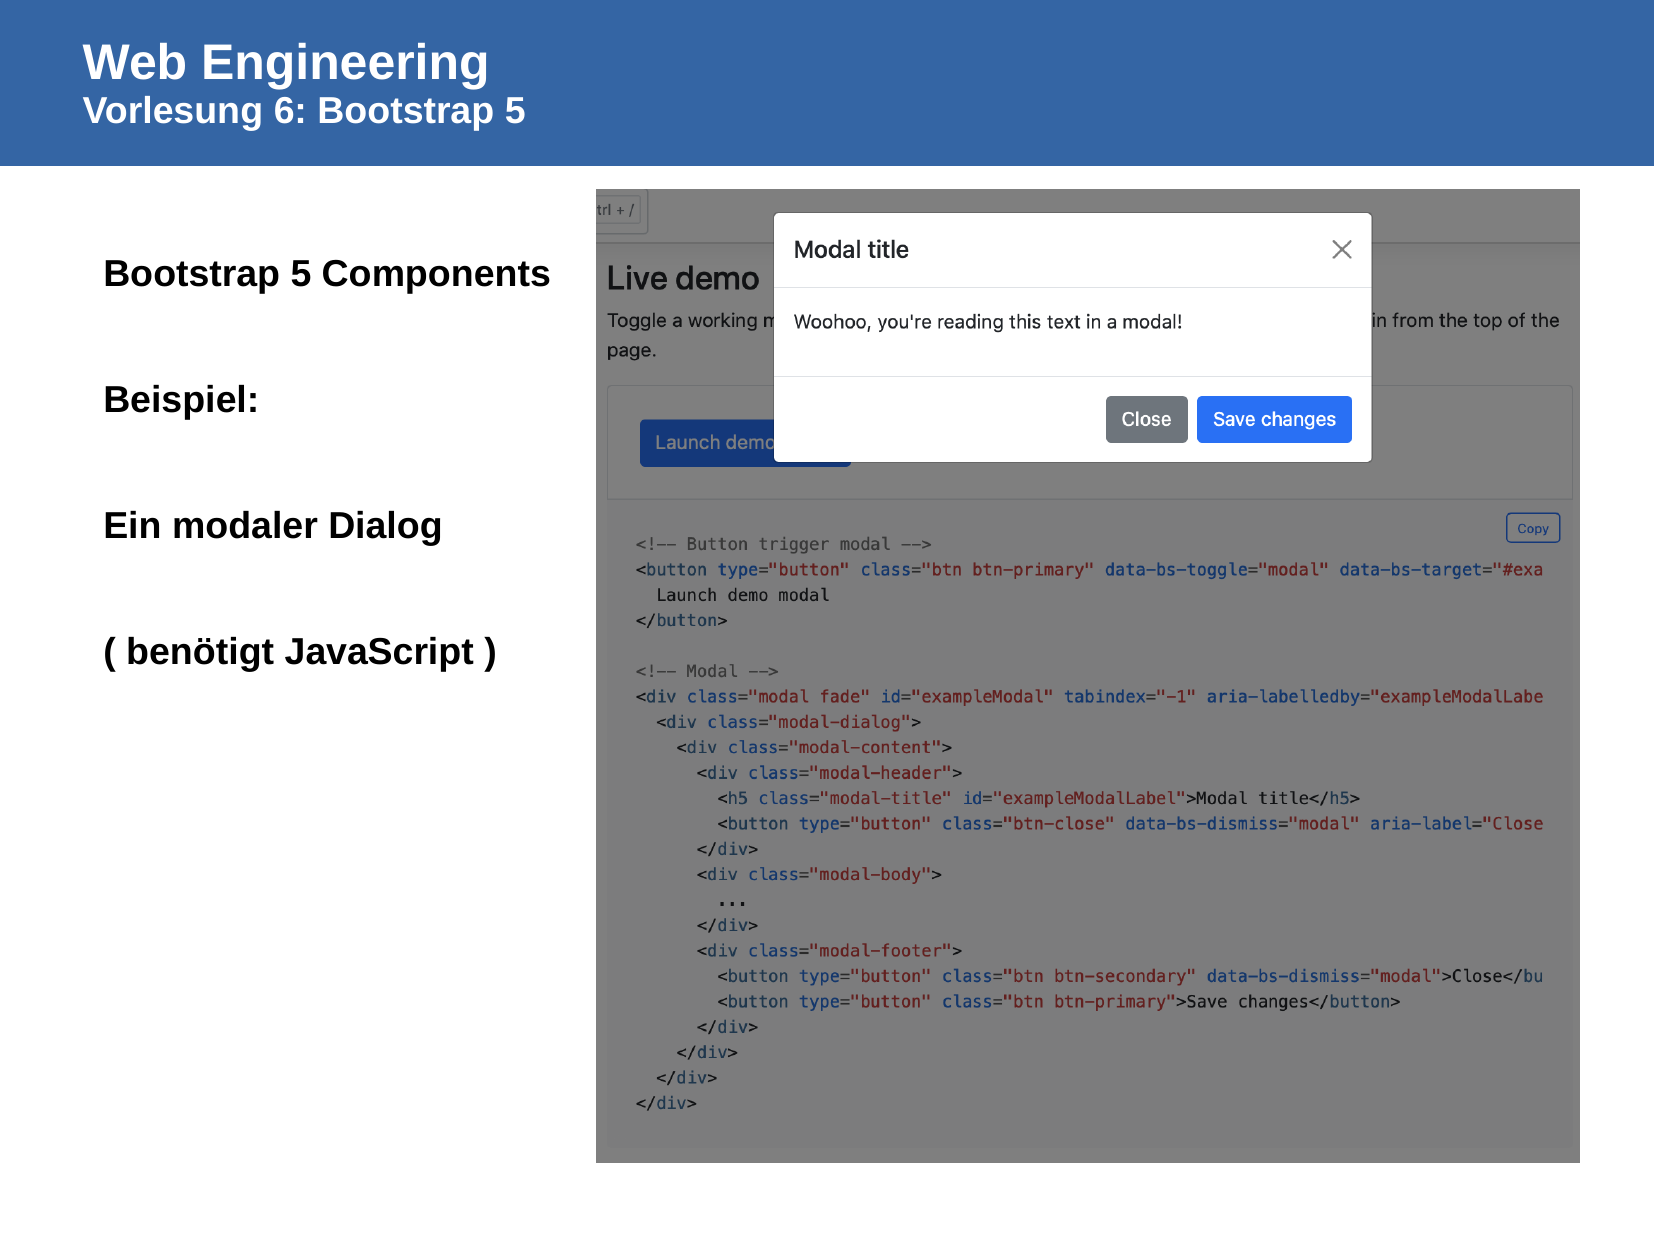

# Web Engineering Vorlesung 6: Bootstrap 5
Bootstrap 5 Components
Beispiel:
Ein modaler Dialog
( benötigt JavaScript )